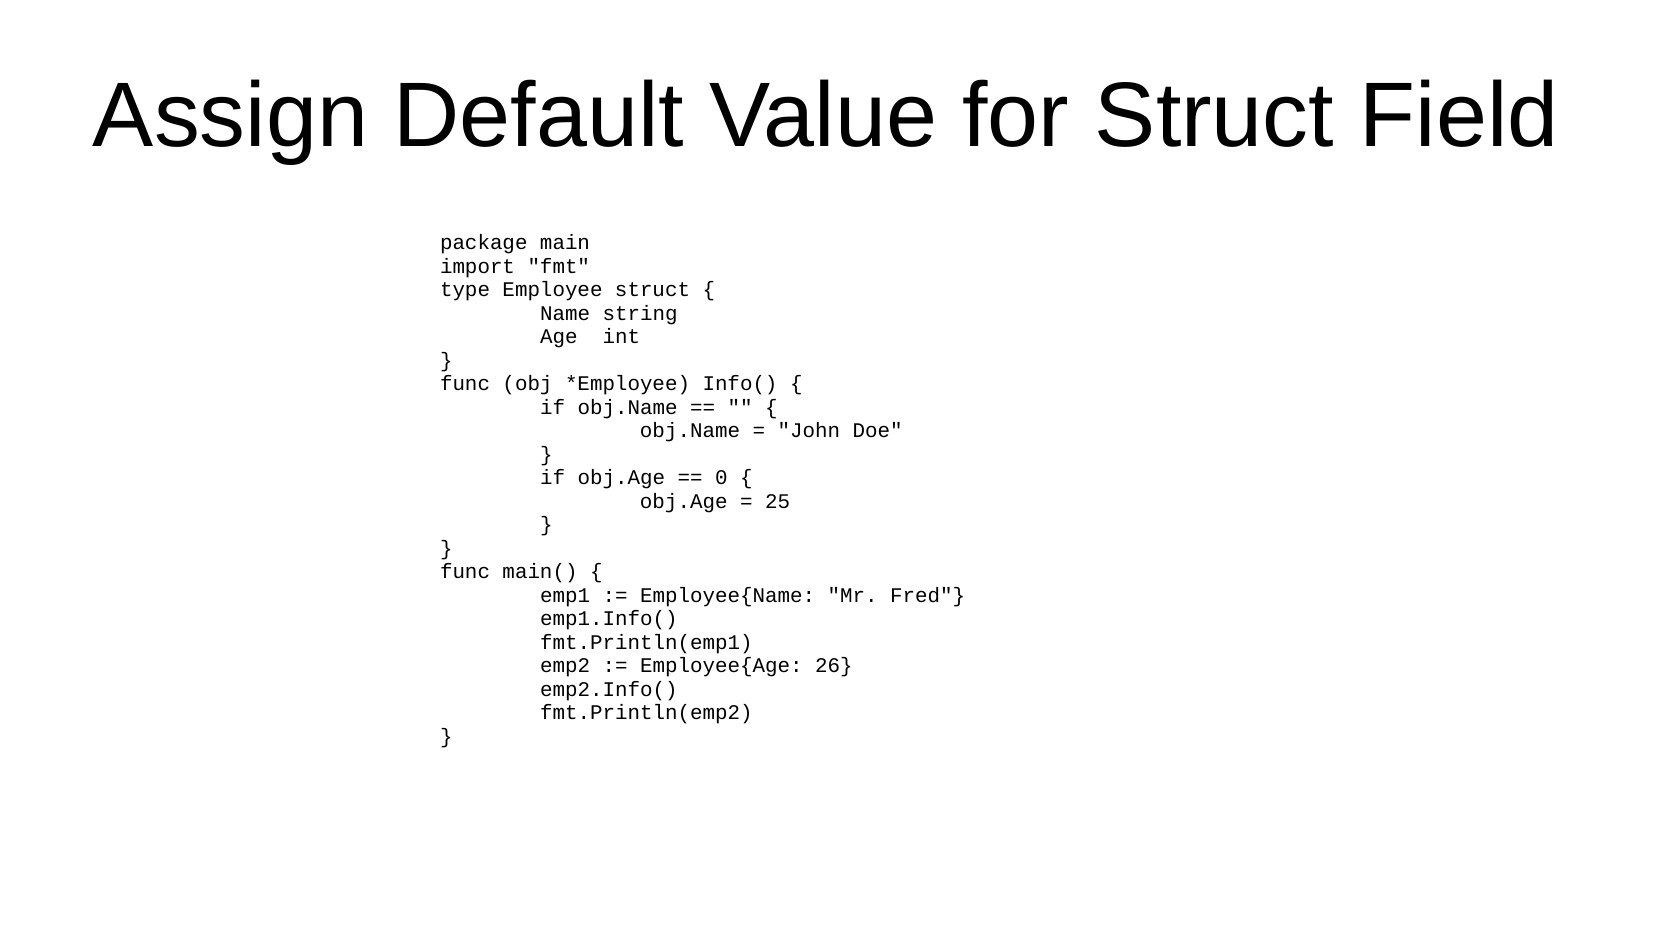

# Assign Default Value for Struct Field
package main
import "fmt"
type Employee struct {
 Name string
 Age int
}
func (obj *Employee) Info() {
 if obj.Name == "" {
 obj.Name = "John Doe"
 }
 if obj.Age == 0 {
 obj.Age = 25
 }
}
func main() {
 emp1 := Employee{Name: "Mr. Fred"}
 emp1.Info()
 fmt.Println(emp1)
 emp2 := Employee{Age: 26}
 emp2.Info()
 fmt.Println(emp2)
}